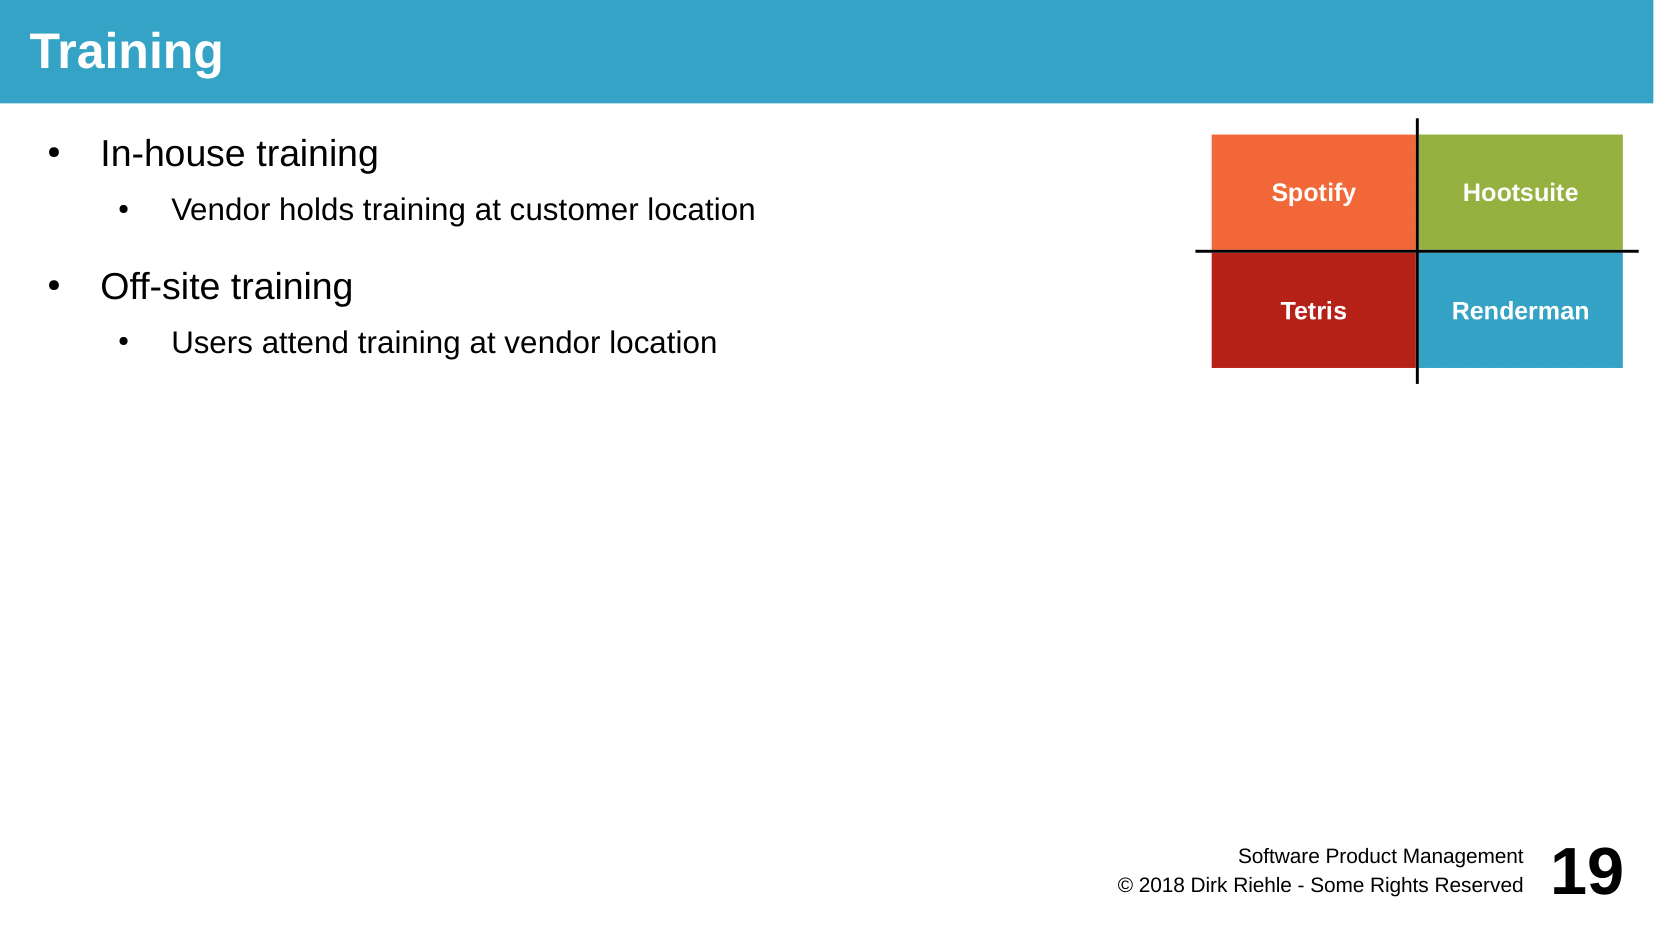

# Training
In-house training
Vendor holds training at customer location
Off-site training
Users attend training at vendor location
Software Product Management
19
© 2018 Dirk Riehle - Some Rights Reserved